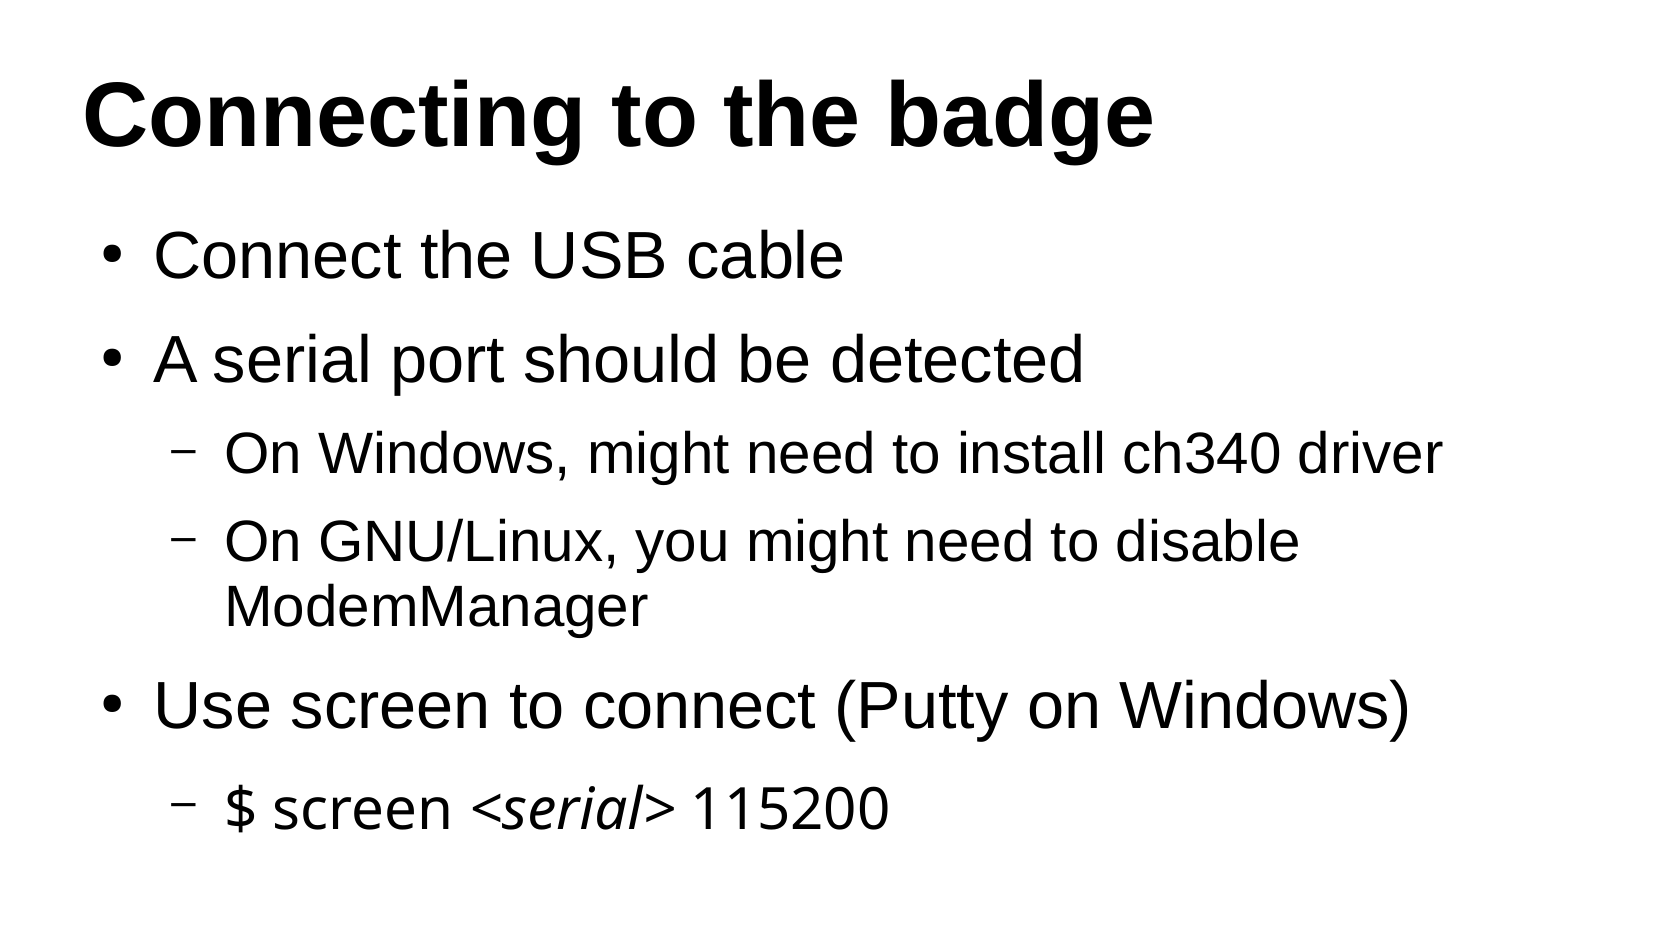

# Connecting to the badge
Connect the USB cable
A serial port should be detected
On Windows, might need to install ch340 driver
On GNU/Linux, you might need to disable ModemManager
Use screen to connect (Putty on Windows)
$ screen <serial> 115200